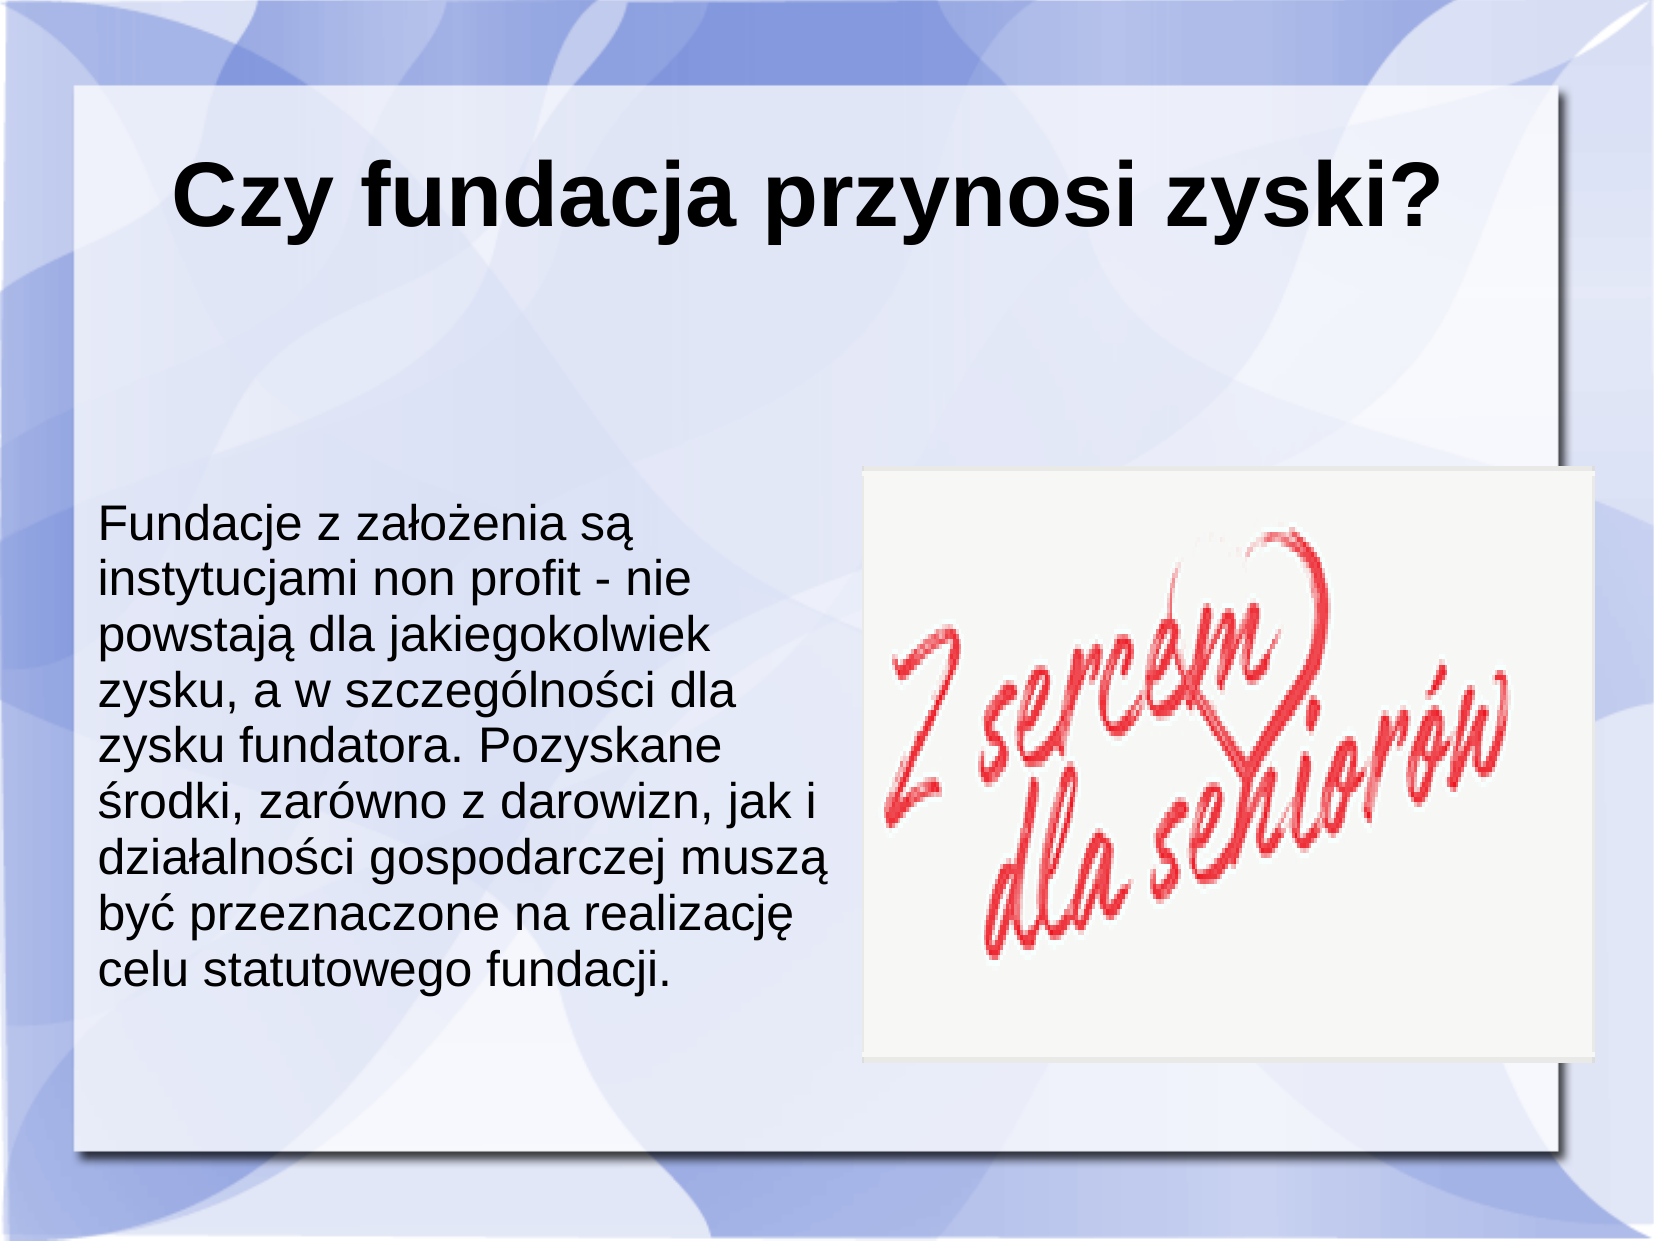

# Czy fundacja przynosi zyski?
Fundacje z założenia są instytucjami non profit - nie powstają dla jakiegokolwiek zysku, a w szczególności dla zysku fundatora. Pozyskane środki, zarówno z darowizn, jak i działalności gospodarczej muszą być przeznaczone na realizację celu statutowego fundacji.